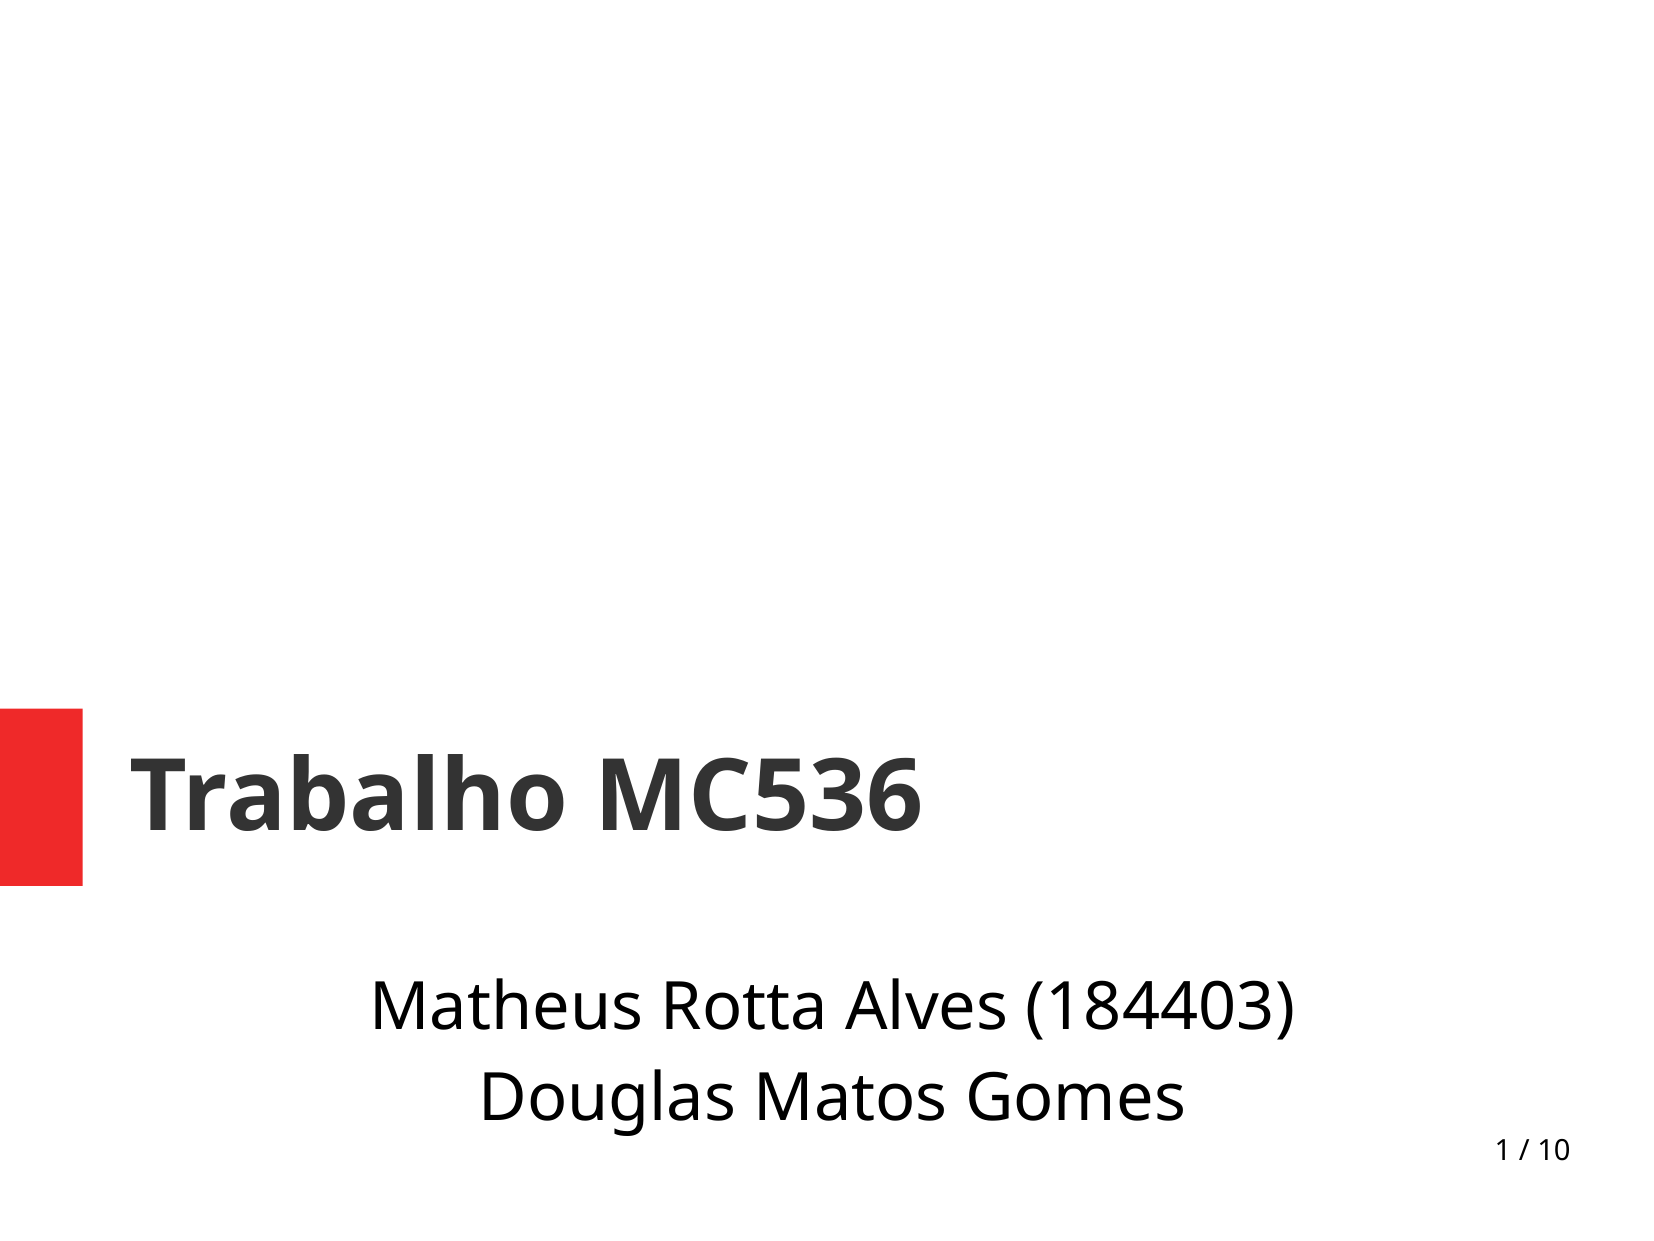

# Trabalho MC536
Matheus Rotta Alves (184403)
Douglas Matos Gomes
1